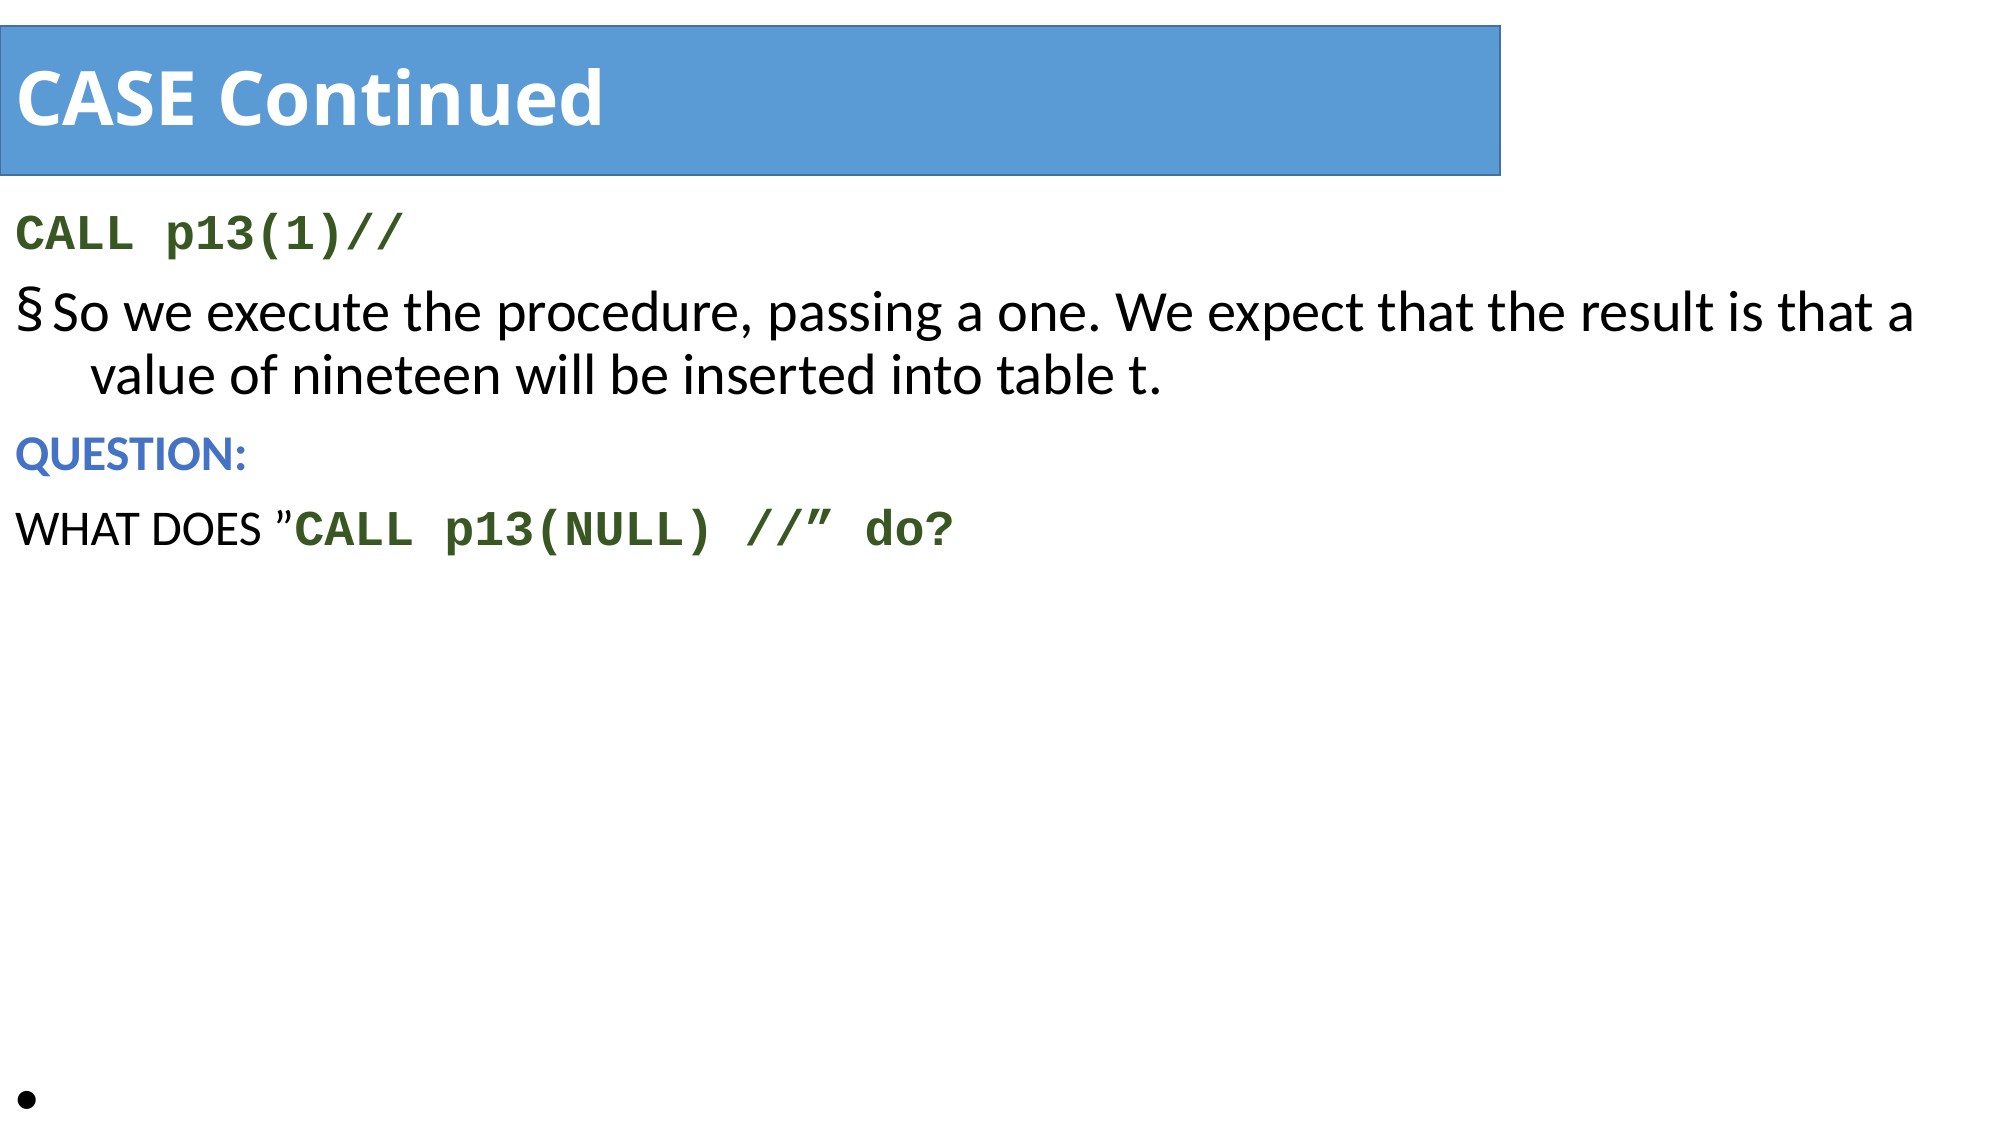

# CASE Continued
CALL p13(1)//
So we execute the procedure, passing a one. We expect that the result is that a value of nineteen will be inserted into table t.
QUESTION:
WHAT DOES ”CALL p13(NULL) //” do?